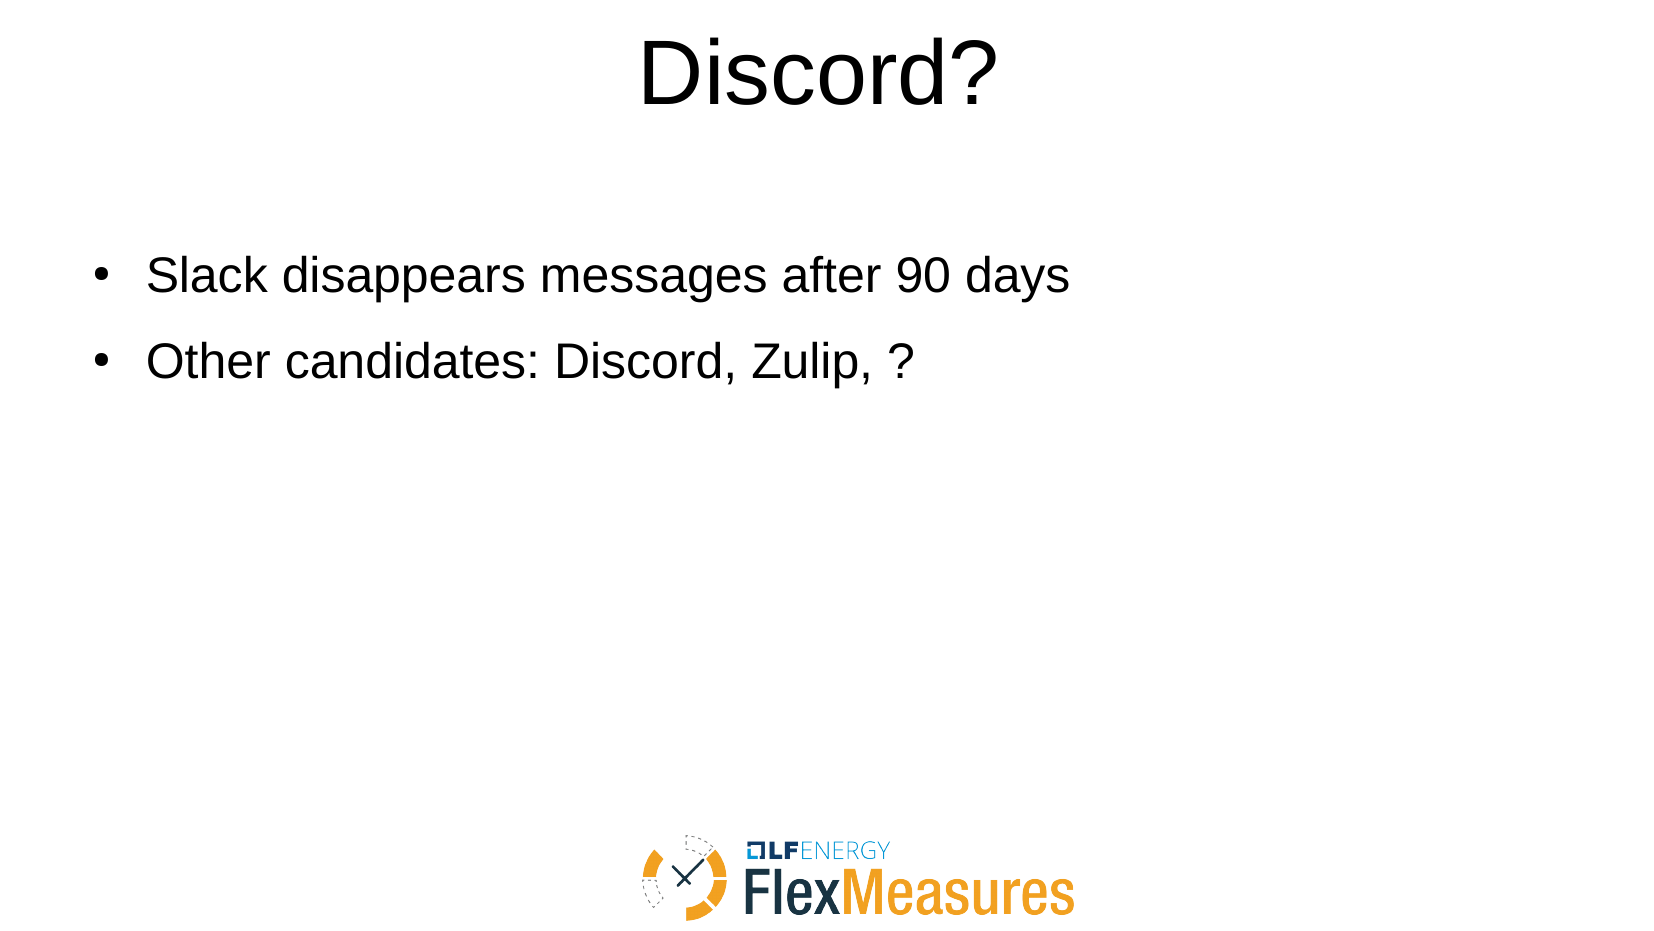

# Discord?
Slack disappears messages after 90 days
Other candidates: Discord, Zulip, ?